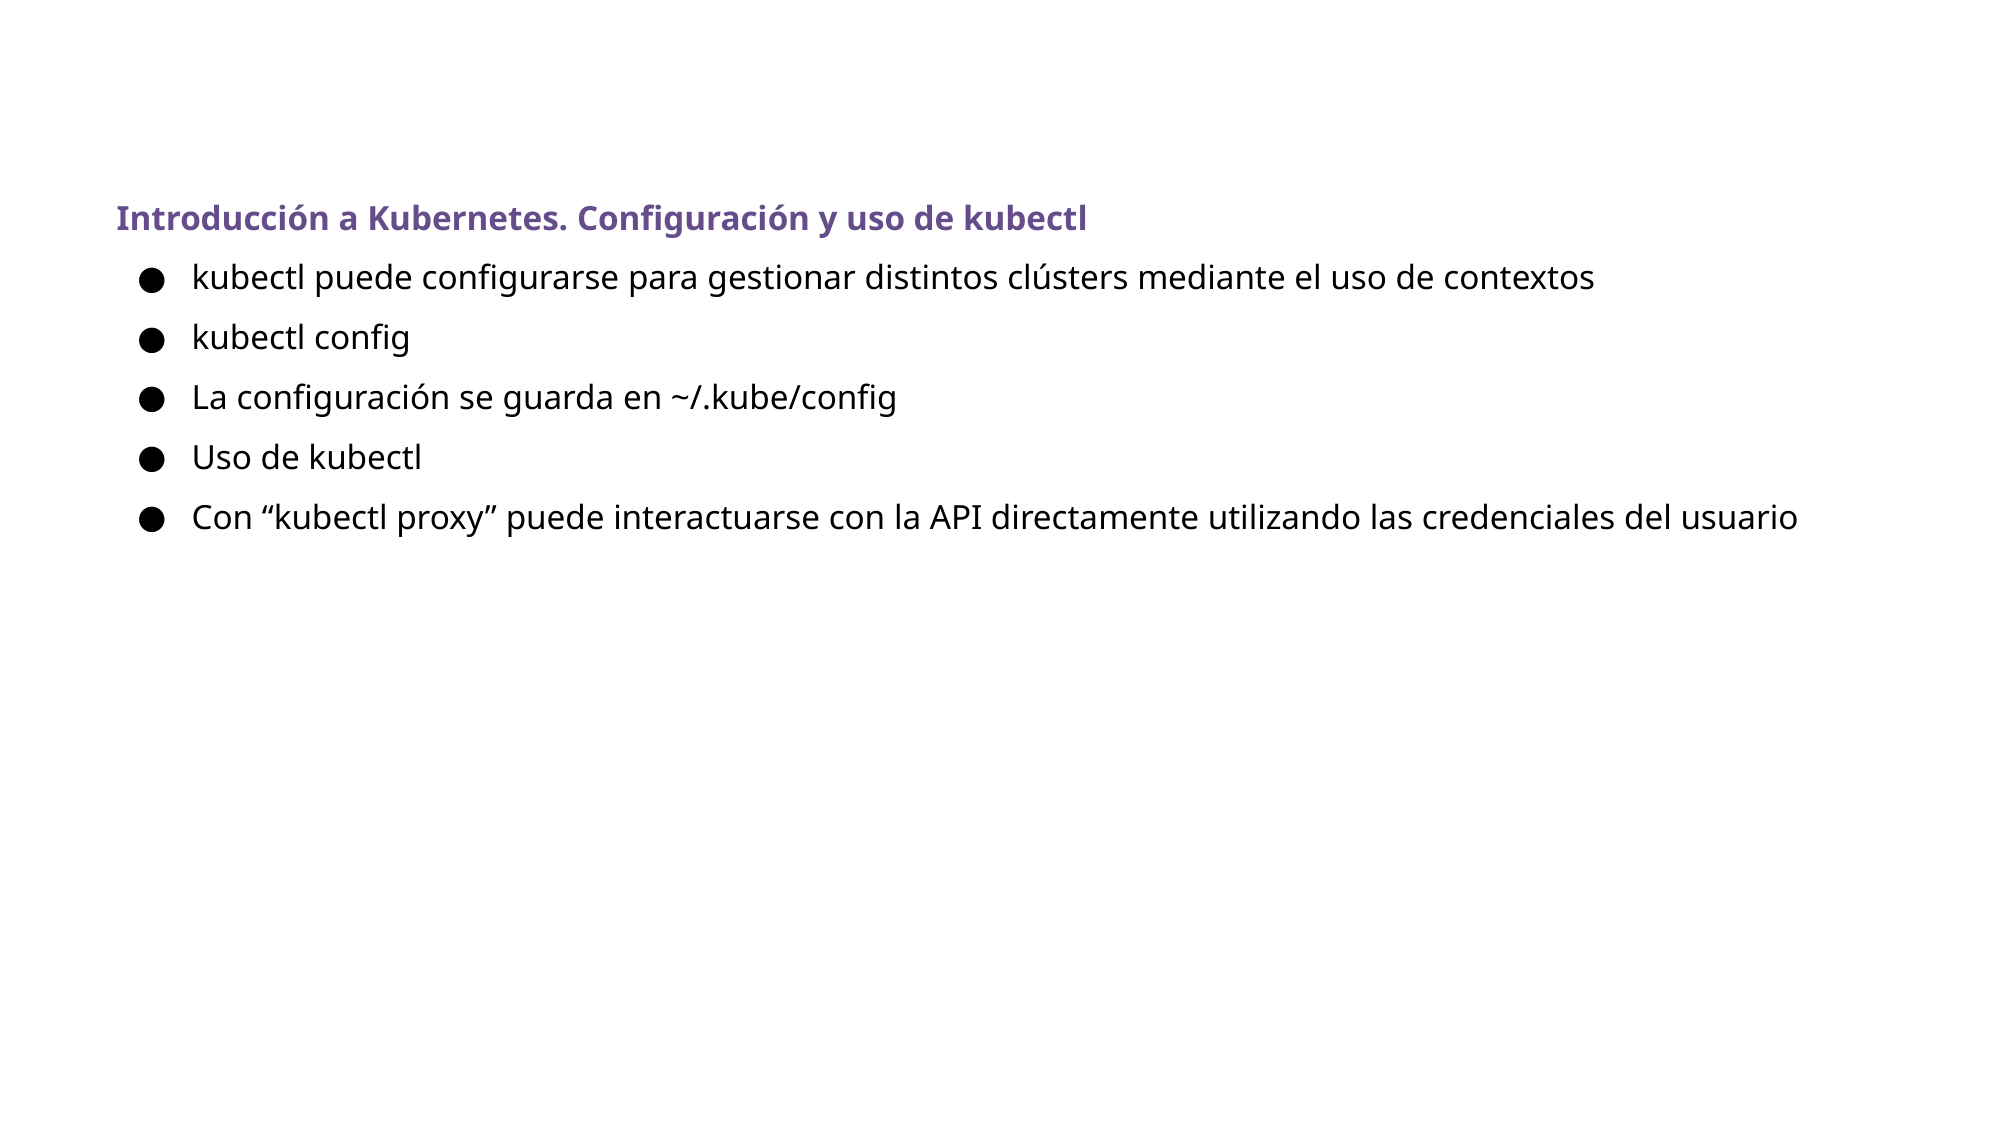

Introducción a Kubernetes. Configuración y uso de kubectl
kubectl puede configurarse para gestionar distintos clústers mediante el uso de contextos
kubectl config
La configuración se guarda en ~/.kube/config
Uso de kubectl
Con “kubectl proxy” puede interactuarse con la API directamente utilizando las credenciales del usuario